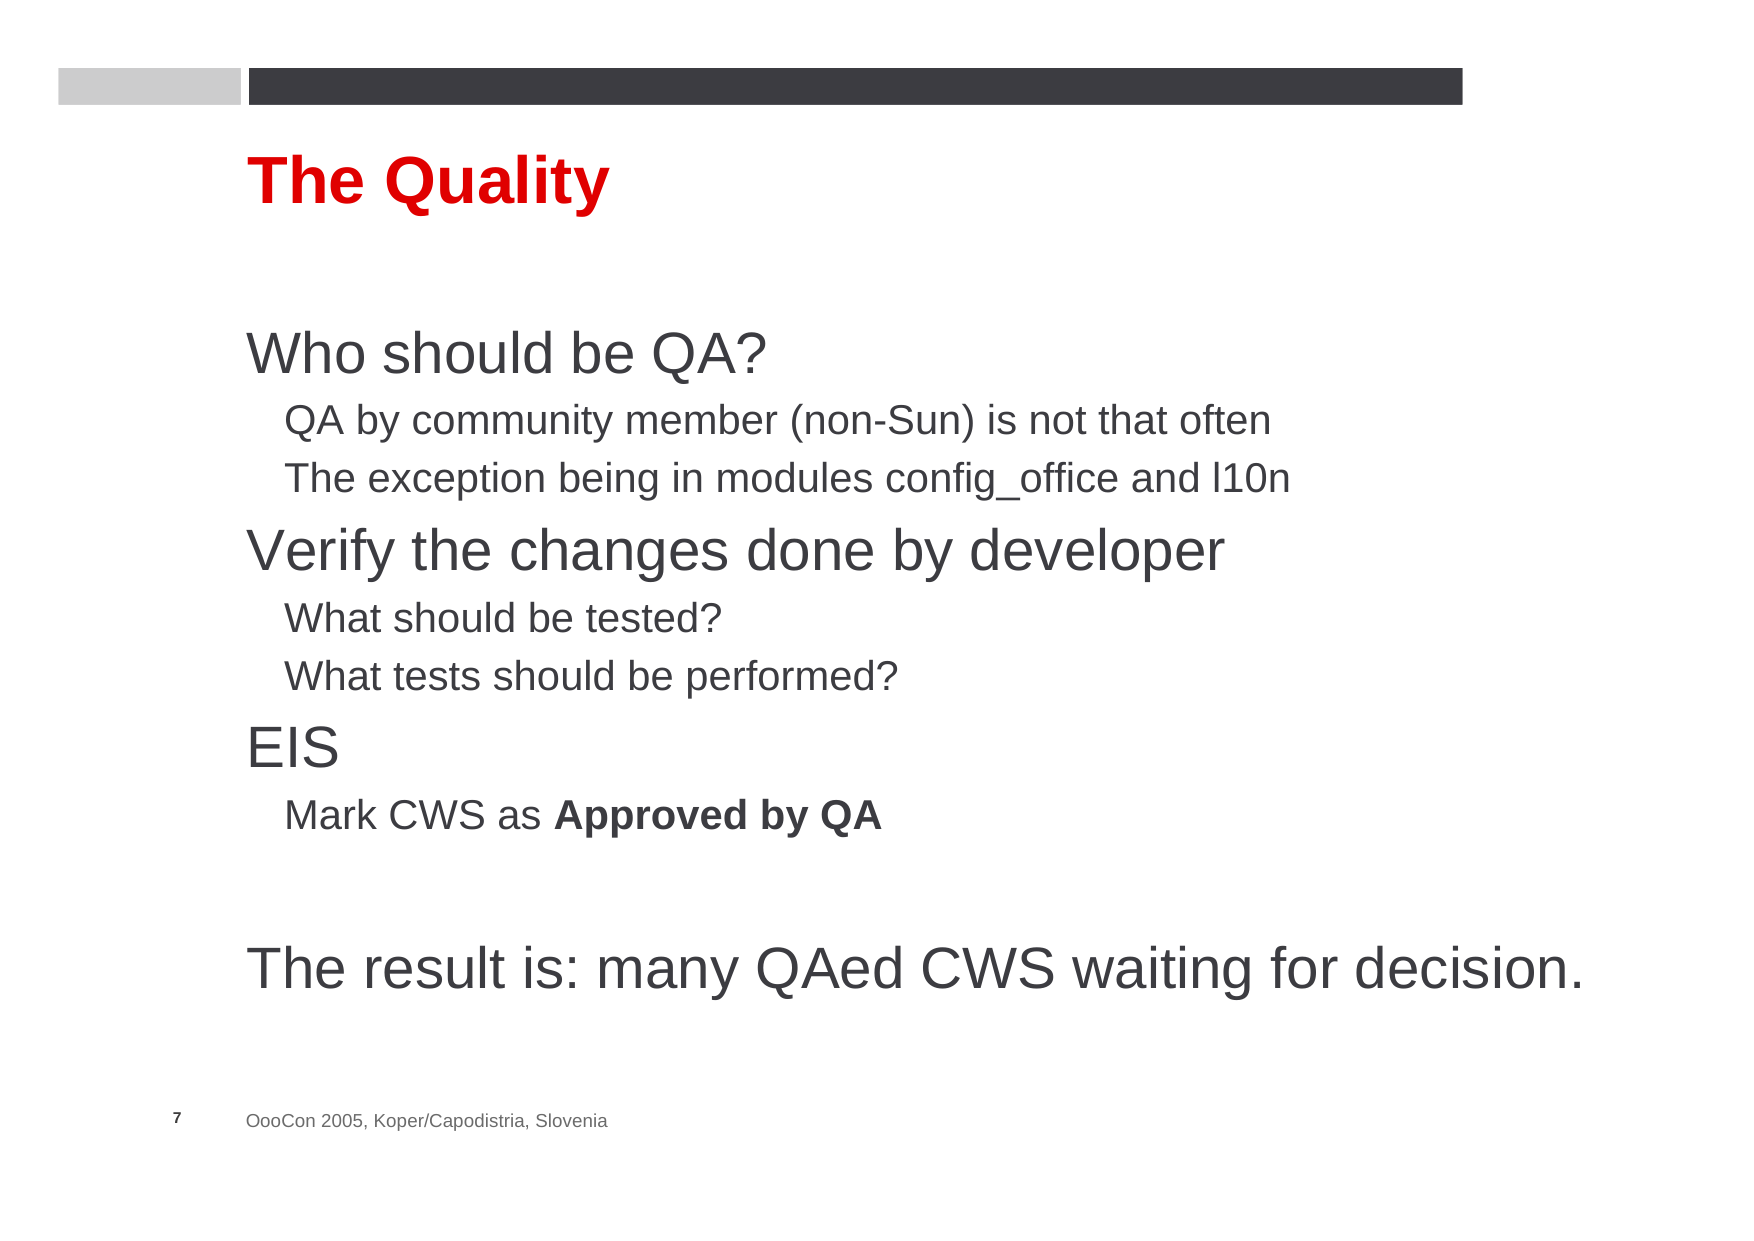

# The Quality
Who should be QA?
QA by community member (non-Sun) is not that often
The exception being in modules config_office and l10n
Verify the changes done by developer
What should be tested?
What tests should be performed?
EIS
Mark CWS as Approved by QA
The result is: many QAed CWS waiting for decision.